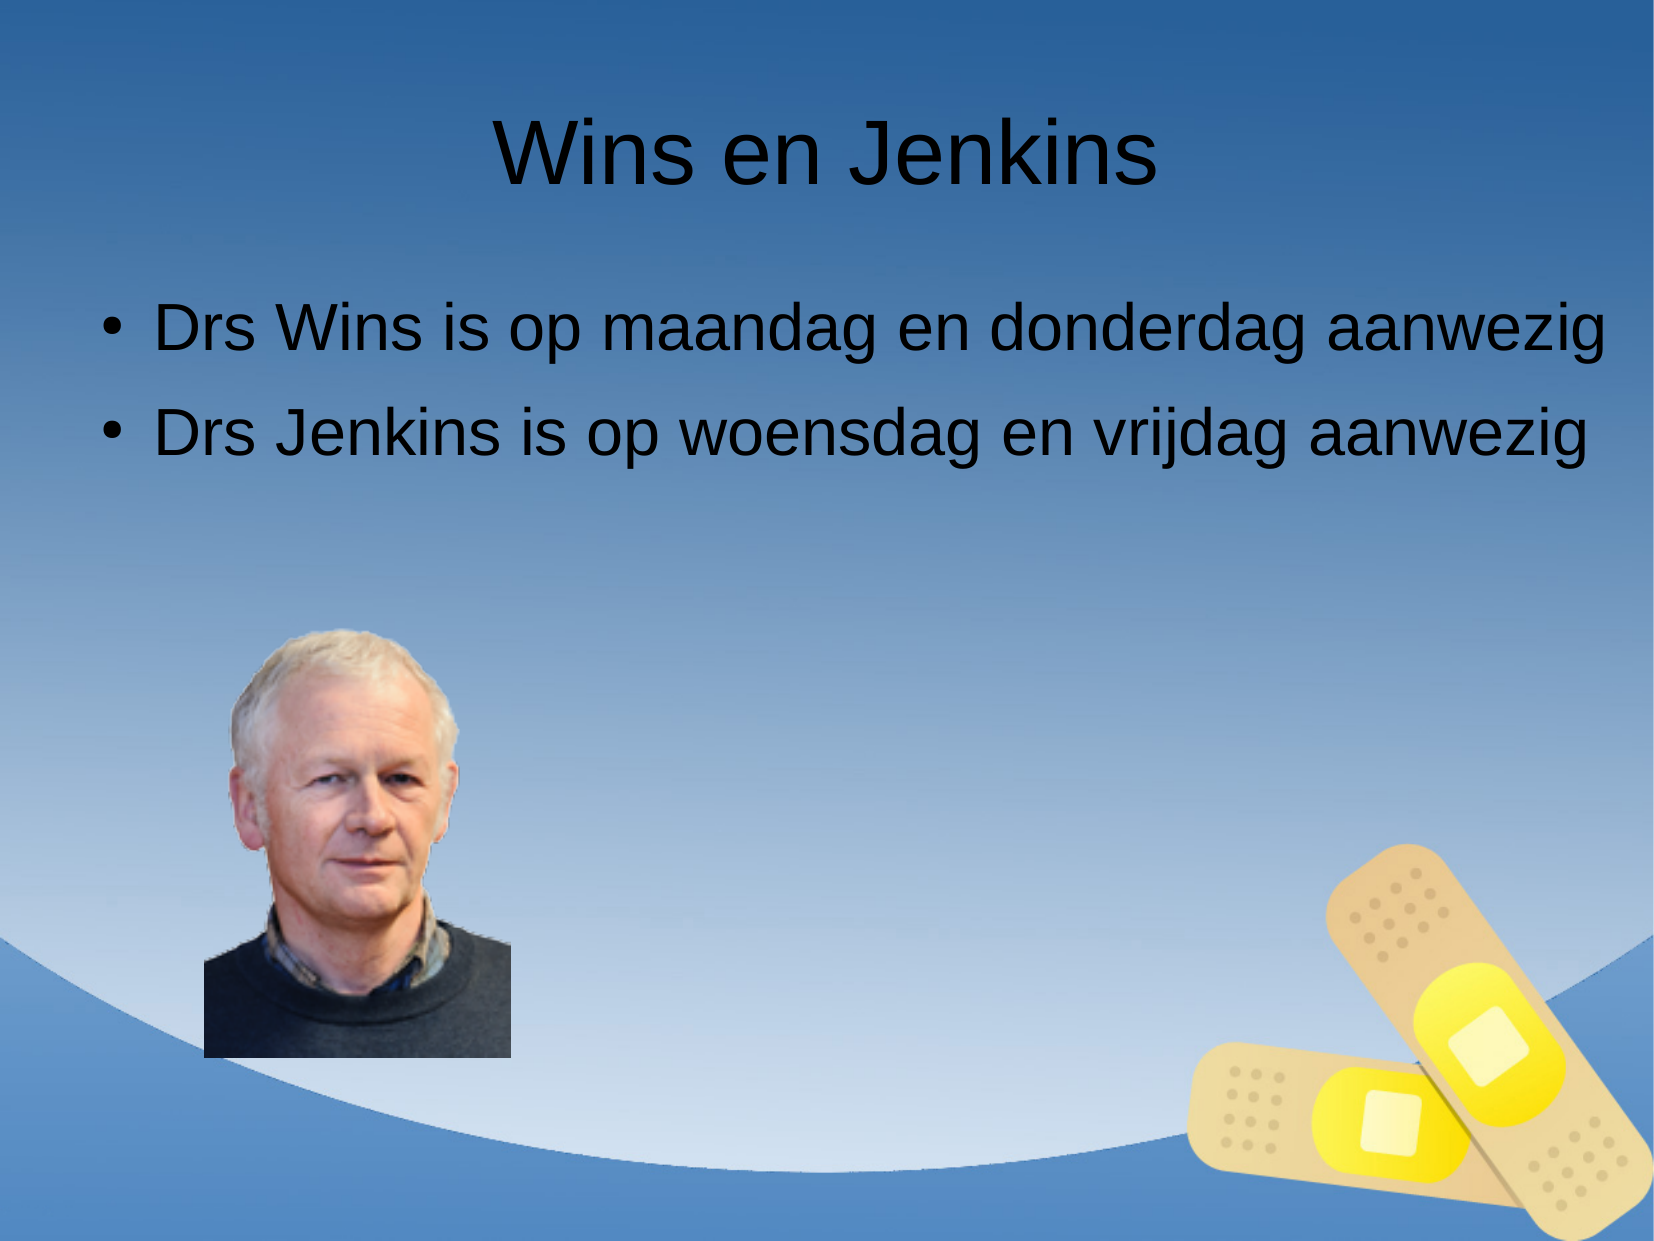

# Wins en Jenkins
Drs Wins is op maandag en donderdag aanwezig
Drs Jenkins is op woensdag en vrijdag aanwezig